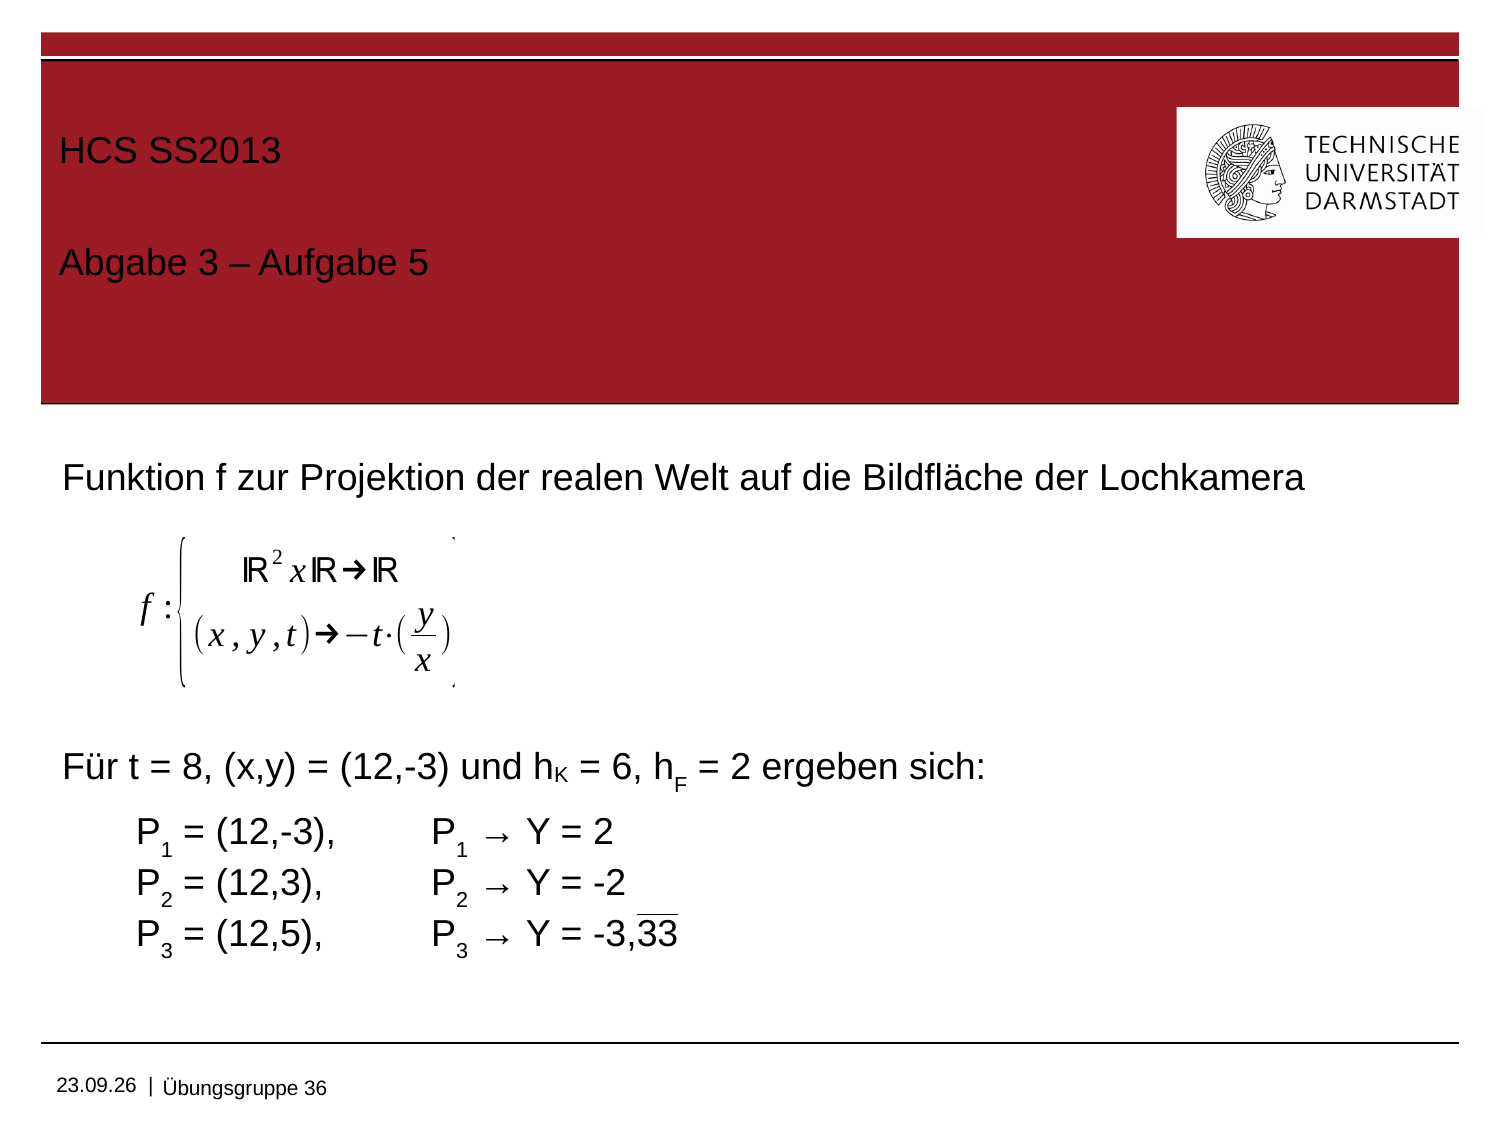

HCS SS2013
# Abgabe 3 – Aufgabe 5
Funktion f zur Projektion der realen Welt auf die Bildfläche der Lochkamera
Für t = 8, (x,y) = (12,-3) und hK = 6, hF = 2 ergeben sich:
	P1 = (12,-3),		P1 → Y = 2
	P2 = (12,3),		P2 → Y = -2
	P3 = (12,5),		P3 → Y = -3,33
Übungsgruppe 36